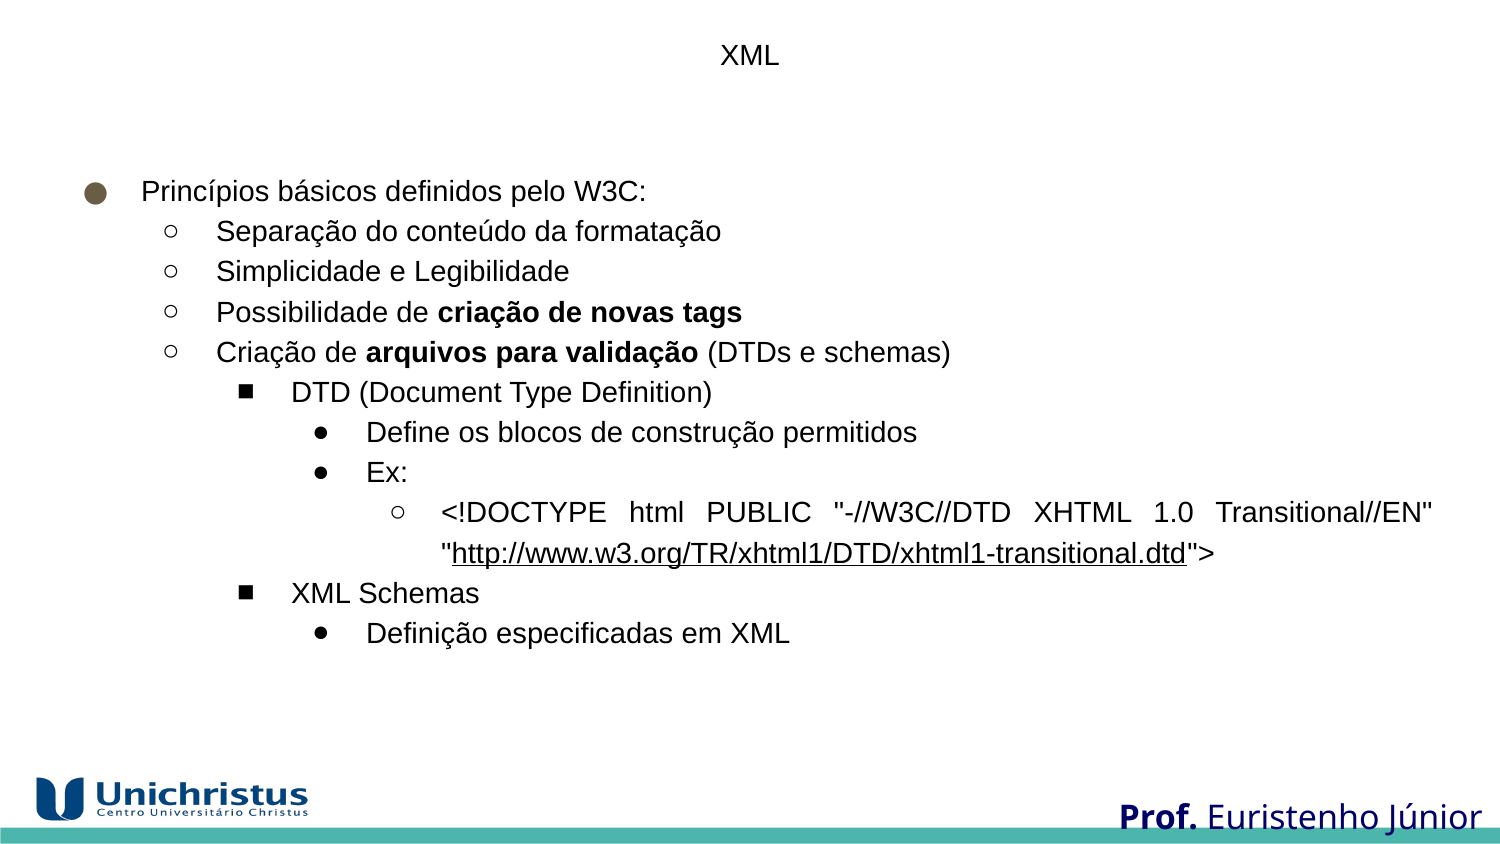

# XML
Princípios básicos definidos pelo W3C:
Separação do conteúdo da formatação
Simplicidade e Legibilidade
Possibilidade de criação de novas tags
Criação de arquivos para validação (DTDs e schemas)
DTD (Document Type Definition)
Define os blocos de construção permitidos
Ex:
<!DOCTYPE html PUBLIC "-//W3C//DTD XHTML 1.0 Transitional//EN"
"http://www.w3.org/TR/xhtml1/DTD/xhtml1-transitional.dtd">
XML Schemas
Definição especificadas em XML